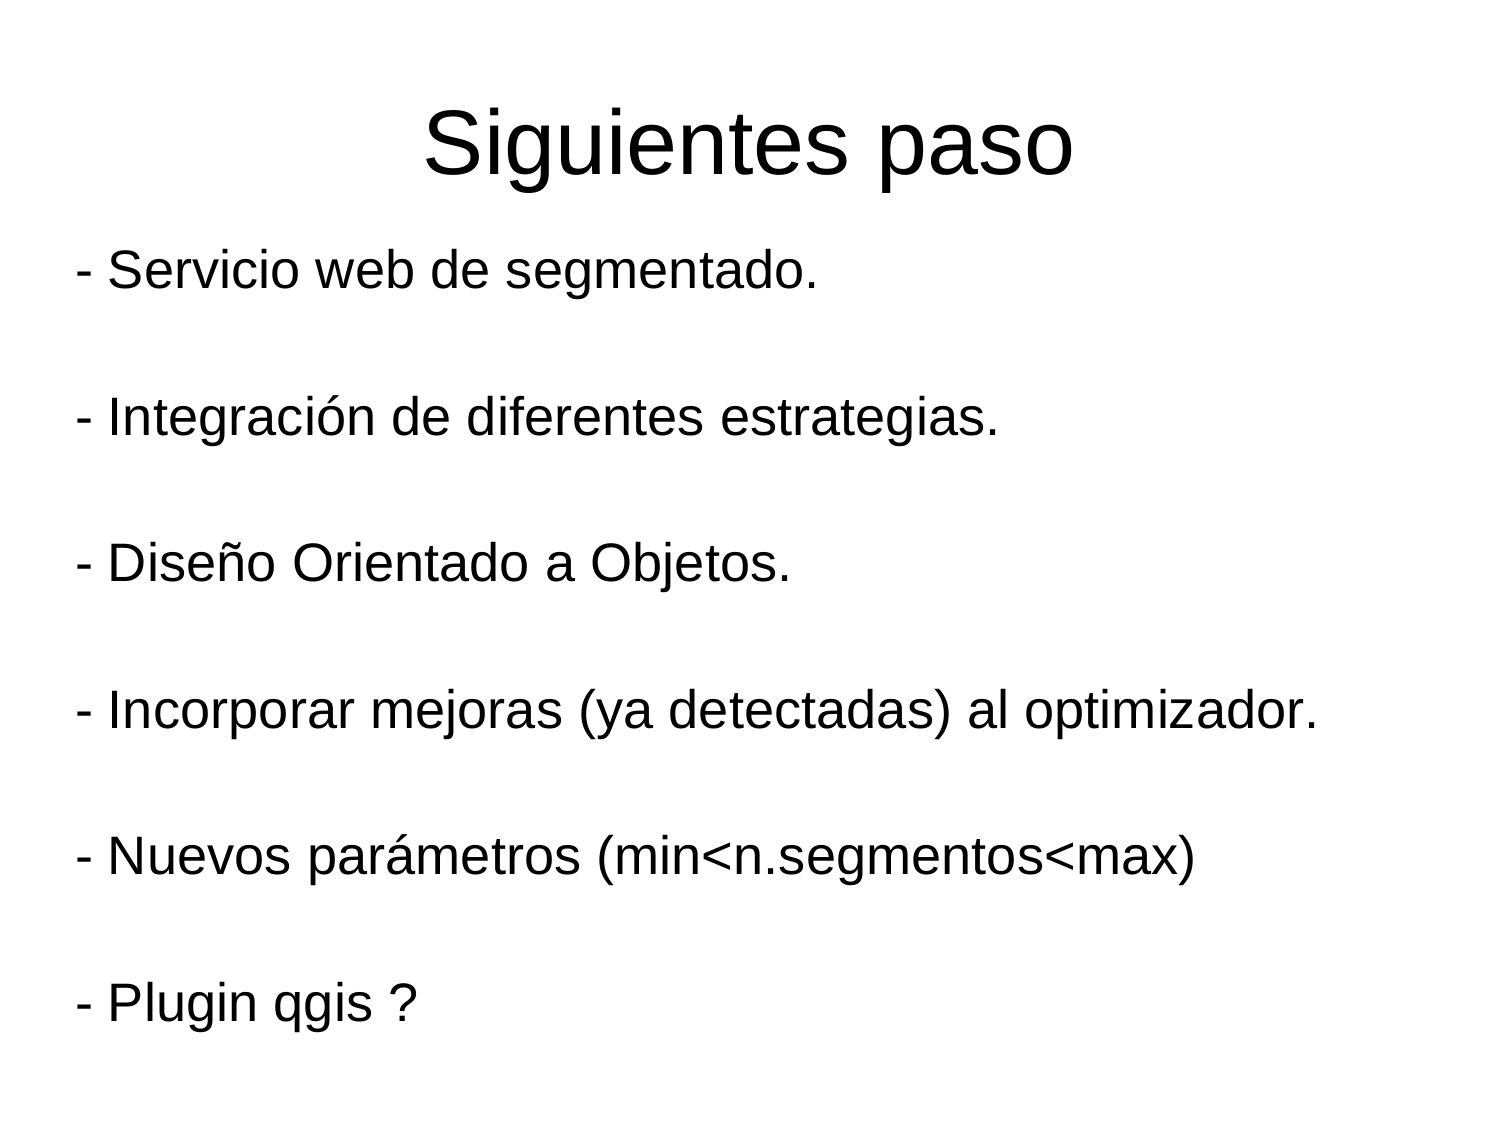

# Siguientes paso
- Servicio web de segmentado.
- Integración de diferentes estrategias.
- Diseño Orientado a Objetos.
- Incorporar mejoras (ya detectadas) al optimizador.
- Nuevos parámetros (min<n.segmentos<max)
- Plugin qgis ?